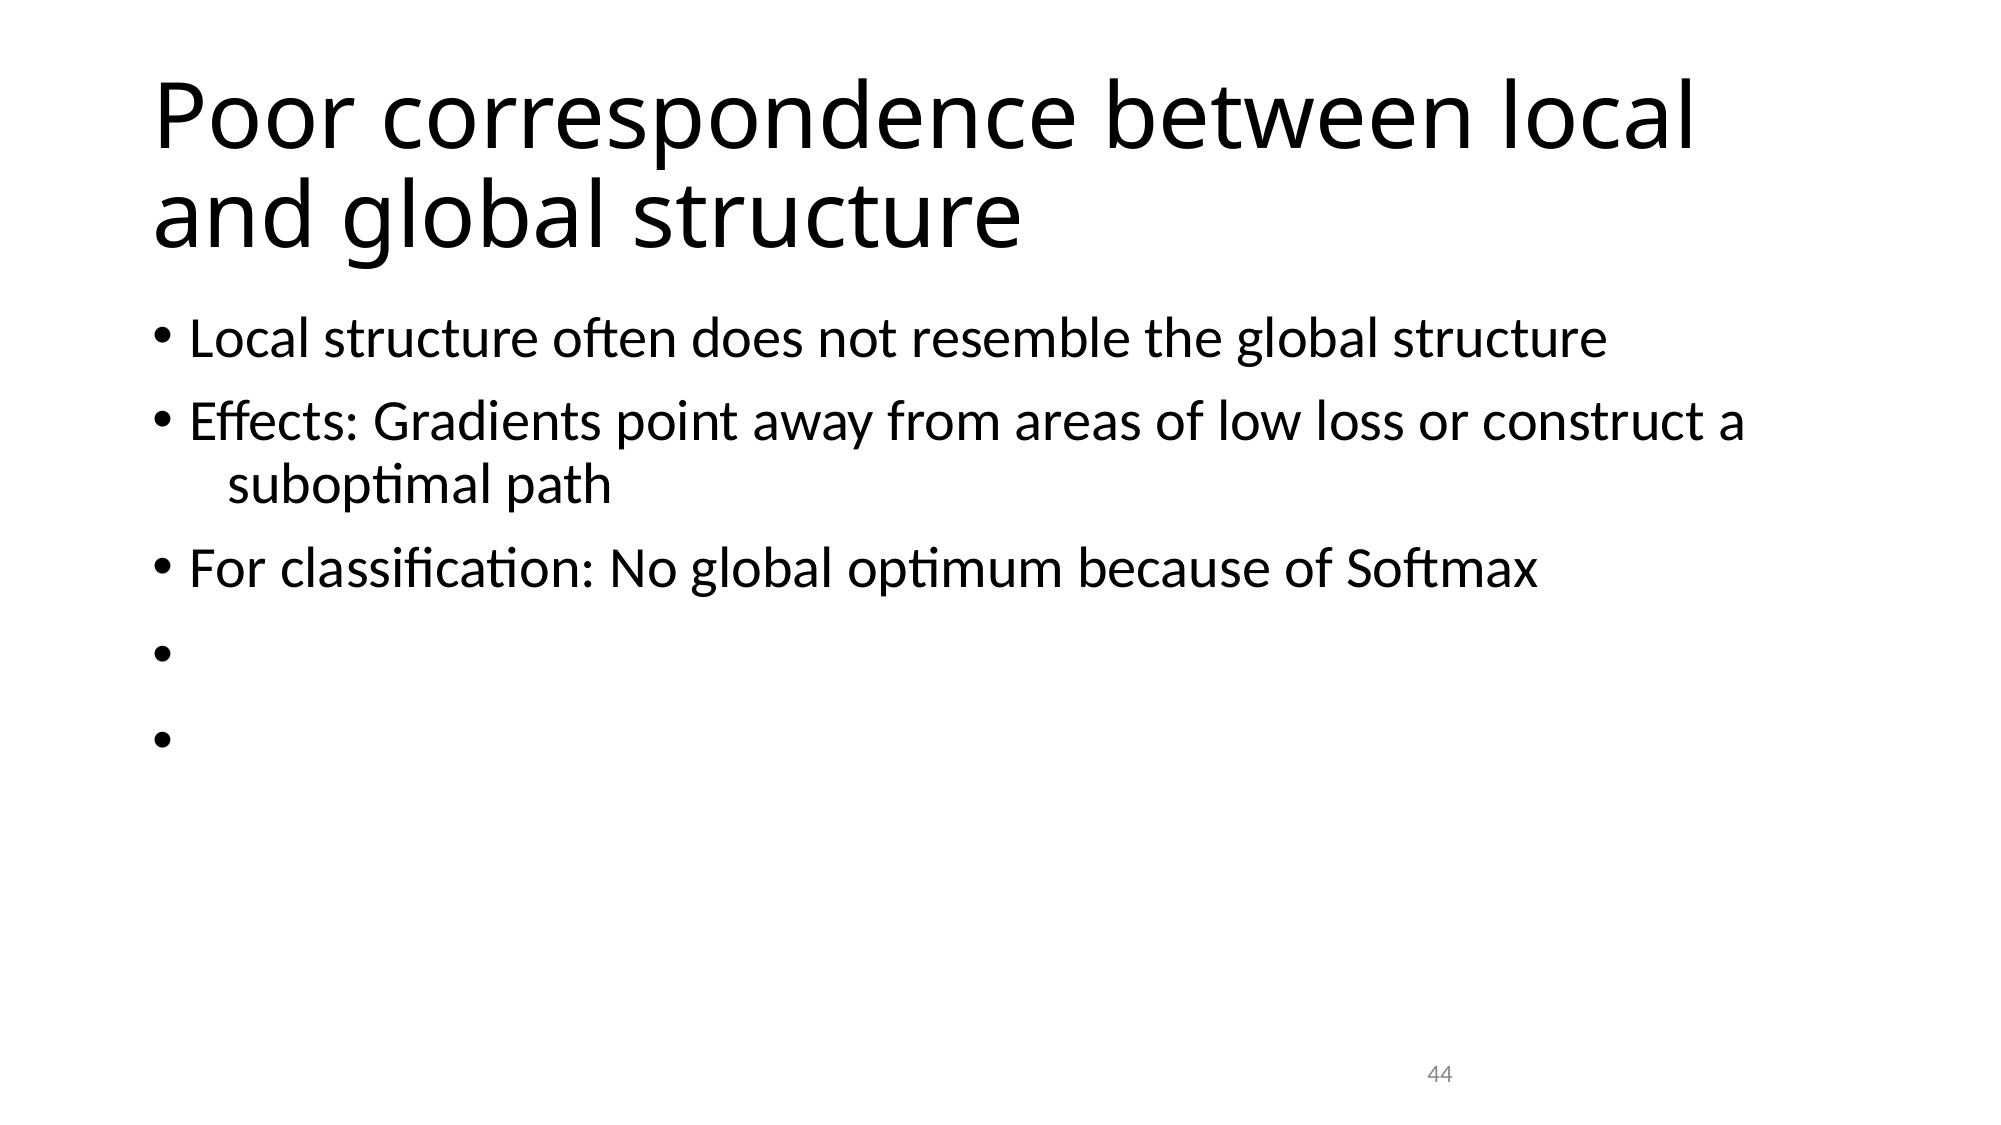

# Poor correspondence between local and global structure
Local structure often does not resemble the global structure
Effects: Gradients point away from areas of low loss or construct a suboptimal path
For classification: No global optimum because of Softmax